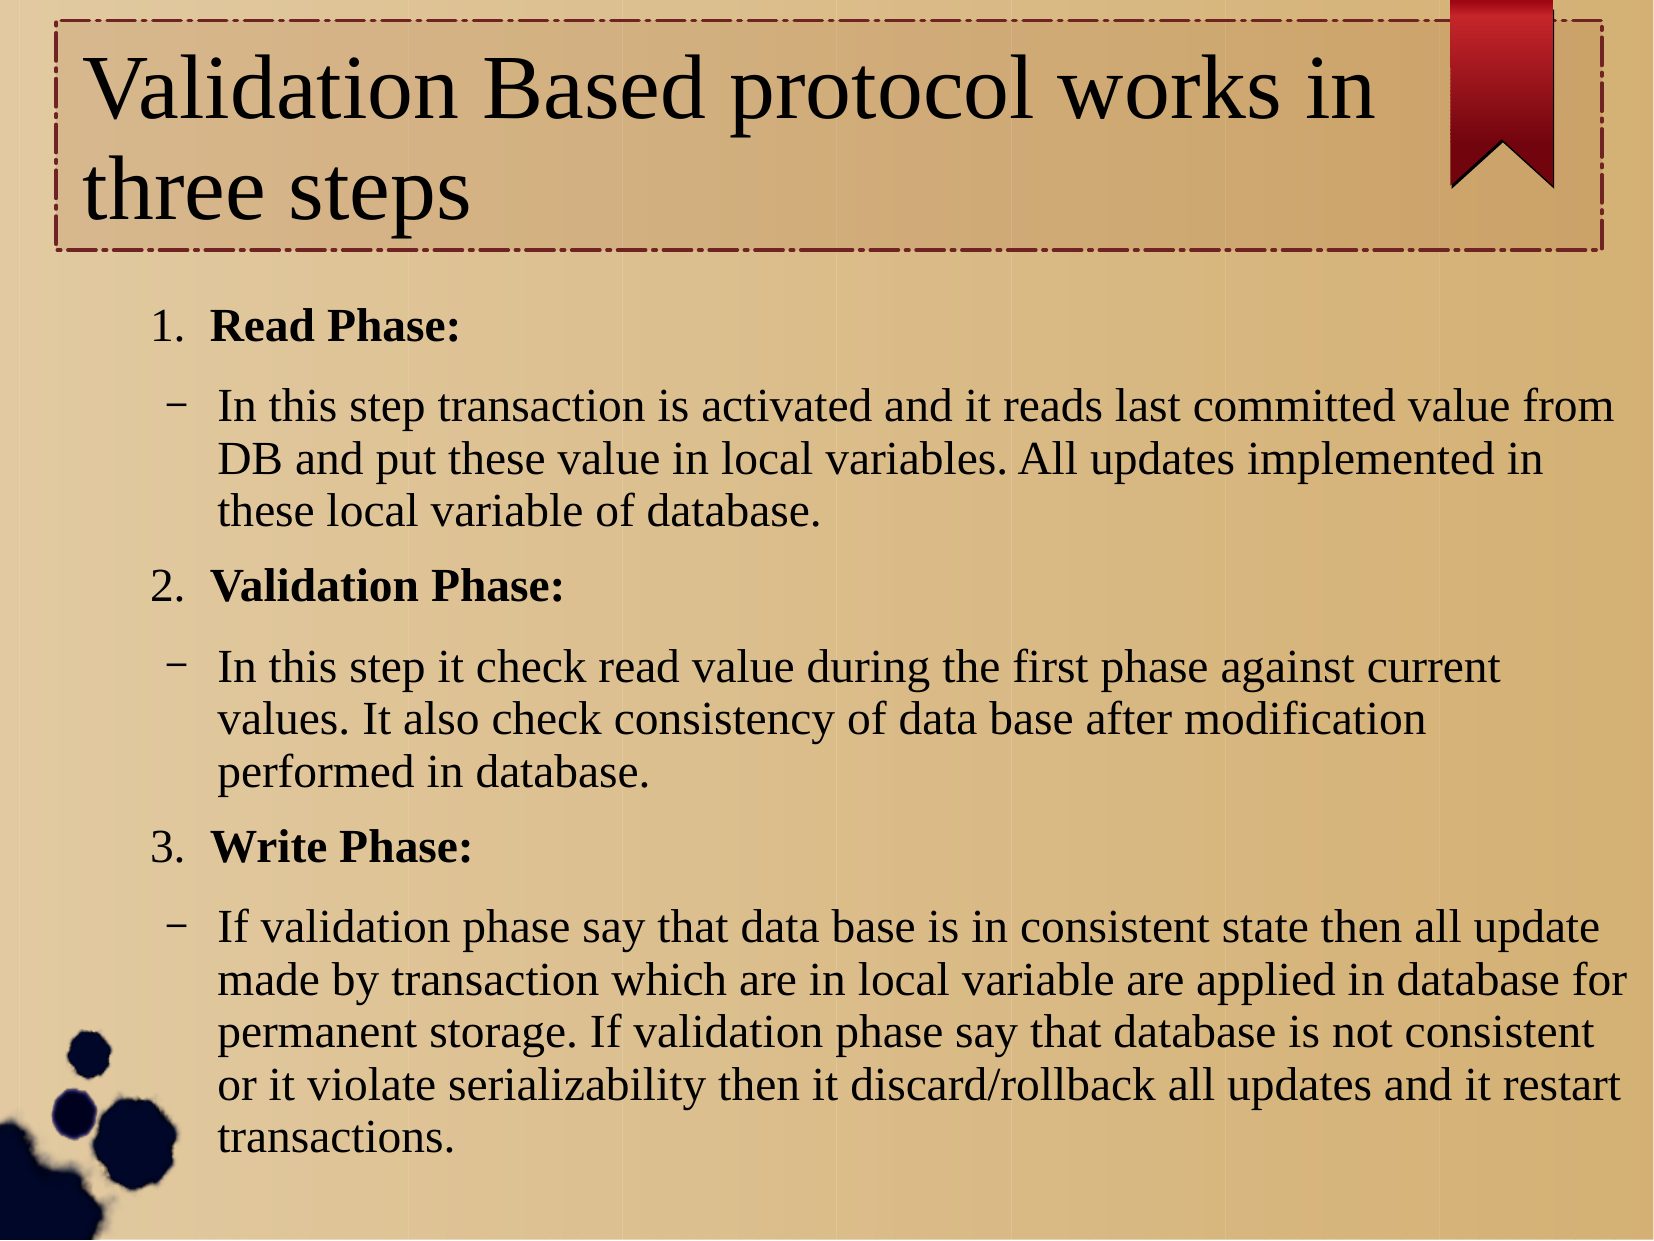

# Validation Based protocol works in three steps
1. Read Phase:
In this step transaction is activated and it reads last committed value from DB and put these value in local variables. All updates implemented in these local variable of database.
2. Validation Phase:
In this step it check read value during the first phase against current values. It also check consistency of data base after modification performed in database.
3. Write Phase:
If validation phase say that data base is in consistent state then all update made by transaction which are in local variable are applied in database for permanent storage. If validation phase say that database is not consistent or it violate serializability then it discard/rollback all updates and it restart transactions.